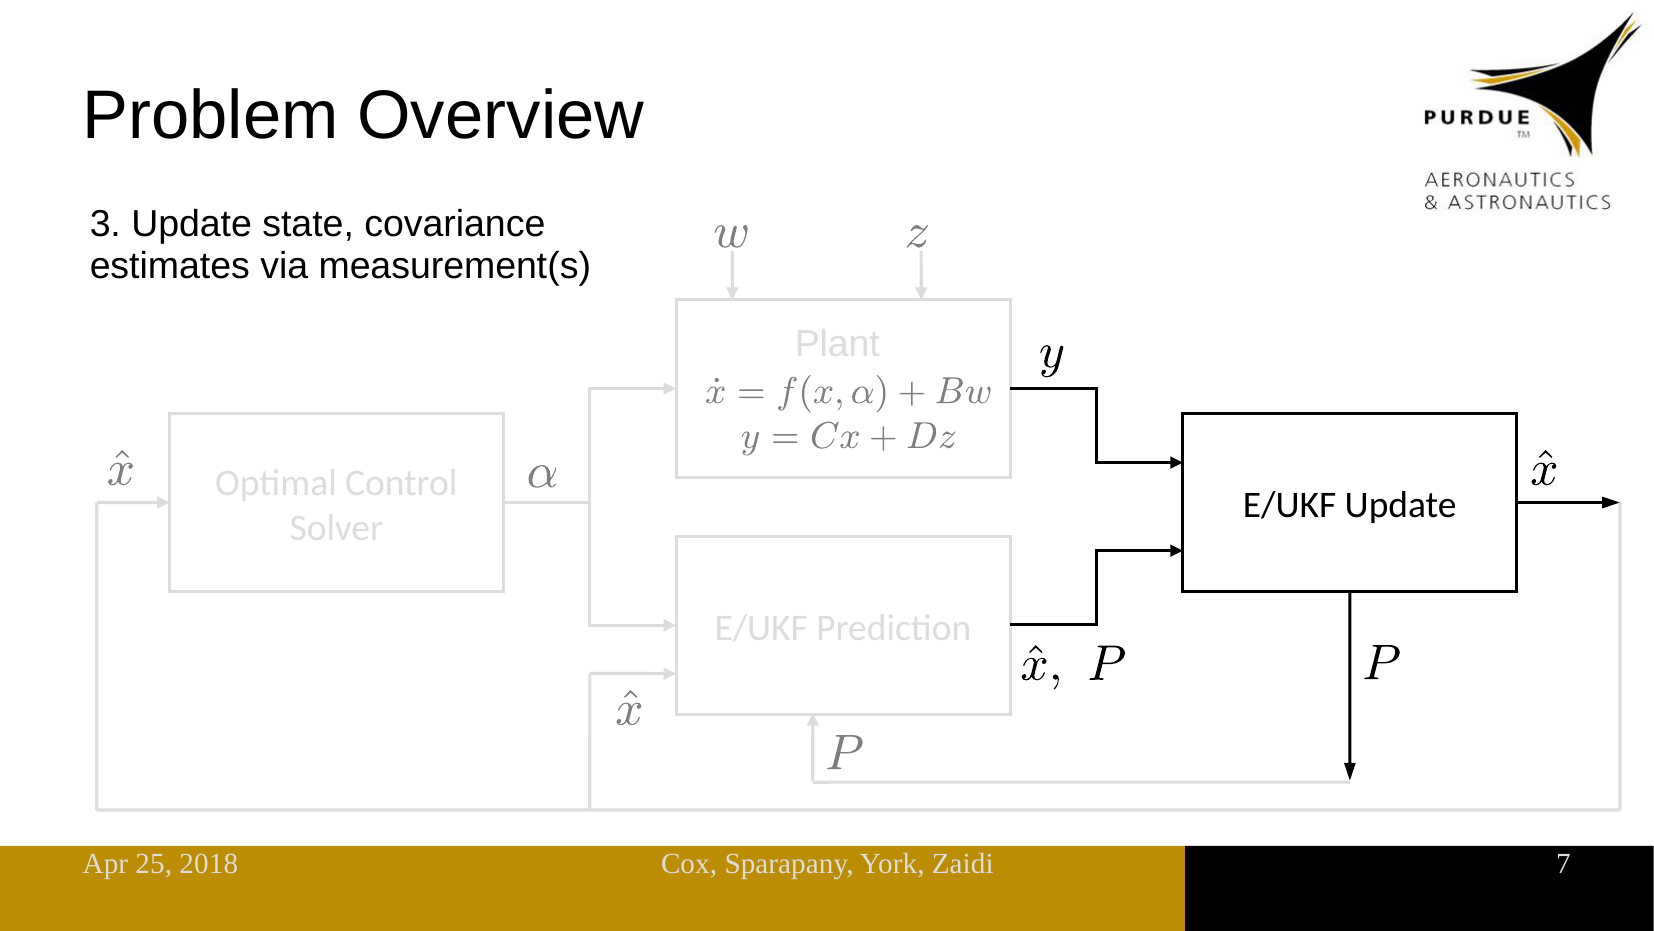

# Problem Overview
3. Update state, covariance estimates via measurement(s)
Plant
Optimal Control Solver
E/UKF Update
E/UKF Prediction
Apr 25, 2018
Cox, Sparapany, York, Zaidi
7